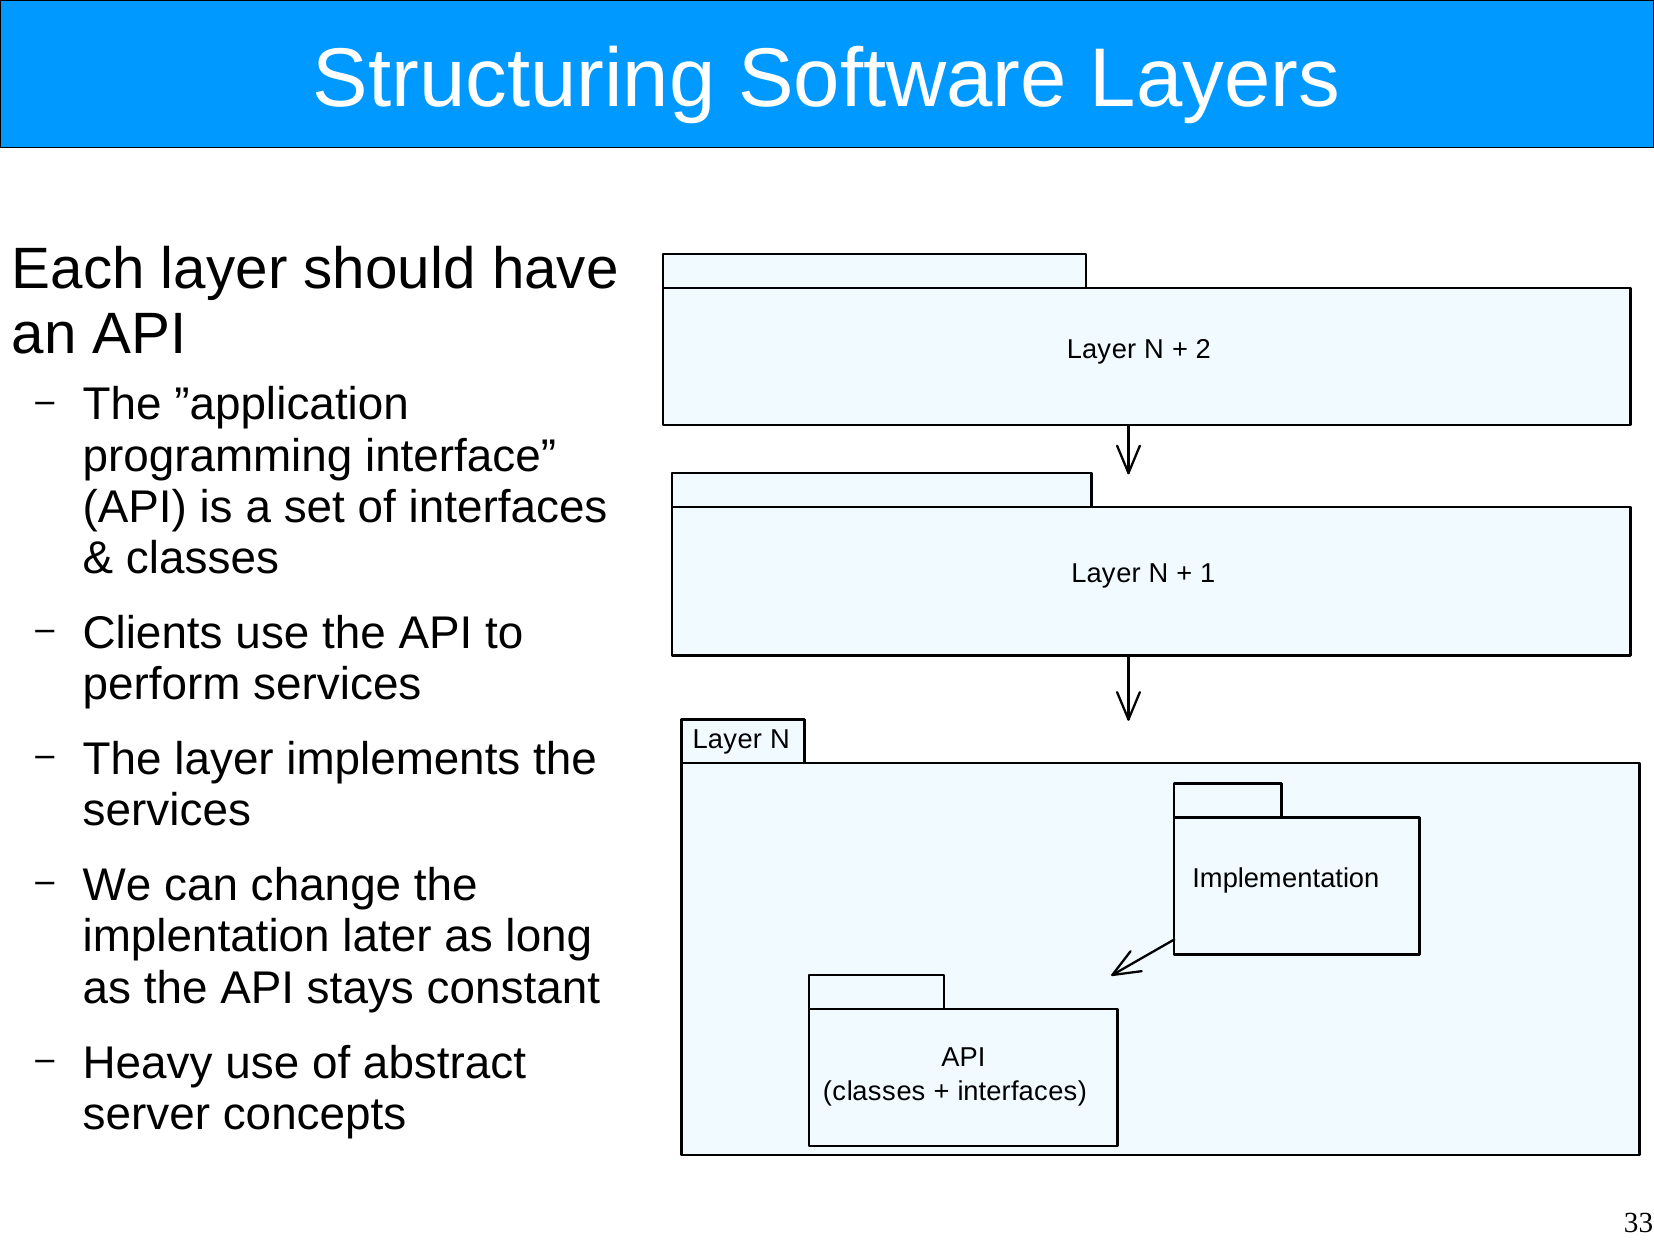

# Structuring Software Layers
Each layer should have an API
The ”application programming interface” (API) is a set of interfaces & classes
Clients use the API to perform services
The layer implements the services
We can change the implentation later as long as the API stays constant
Heavy use of abstract server concepts
33